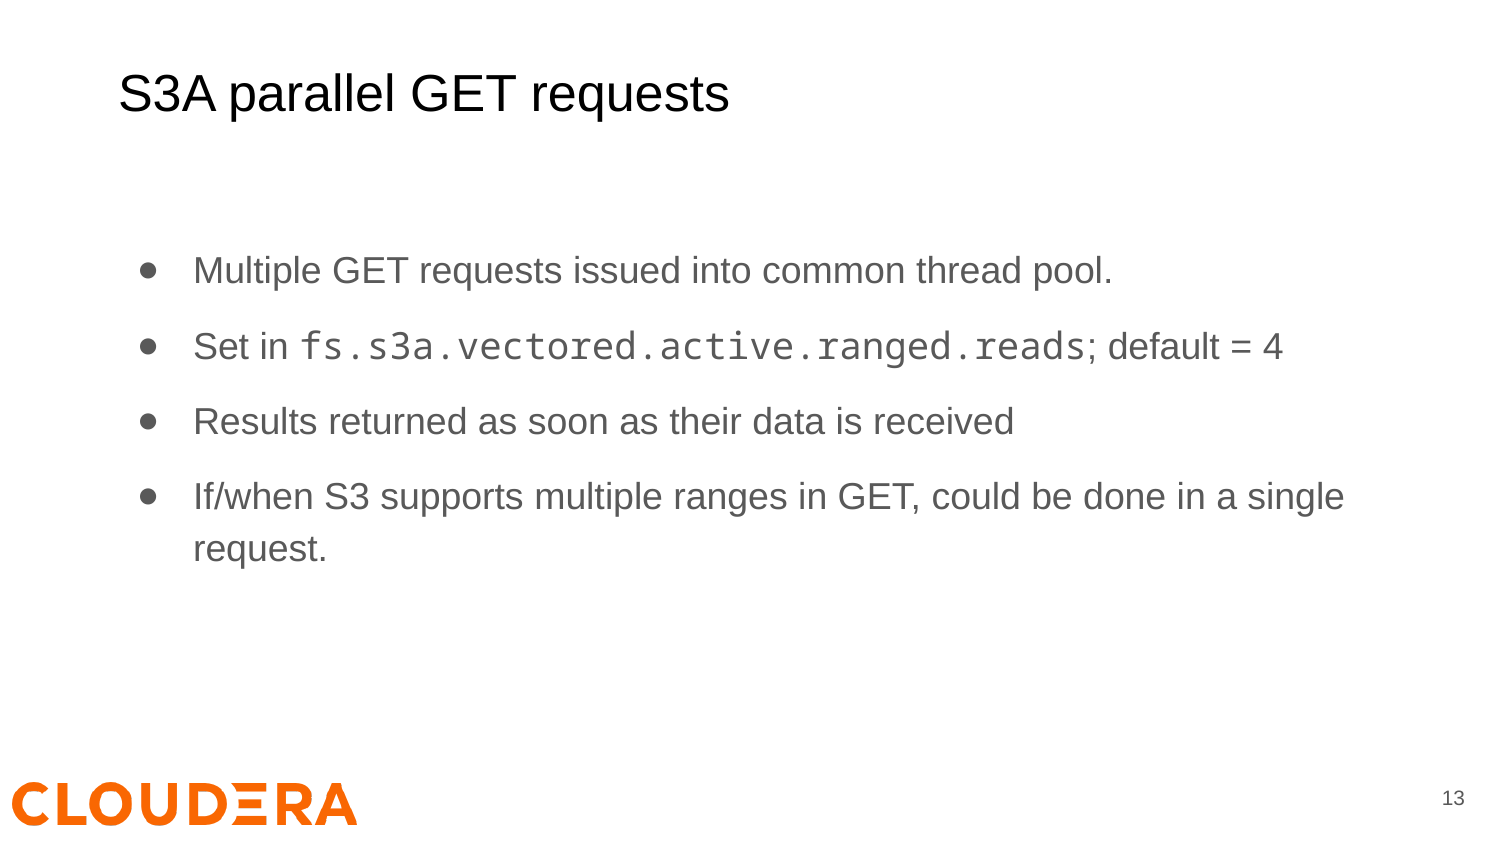

# S3A parallel GET requests
Multiple GET requests issued into common thread pool.
Set in fs.s3a.vectored.active.ranged.reads; default = 4
Results returned as soon as their data is received
If/when S3 supports multiple ranges in GET, could be done in a single request.